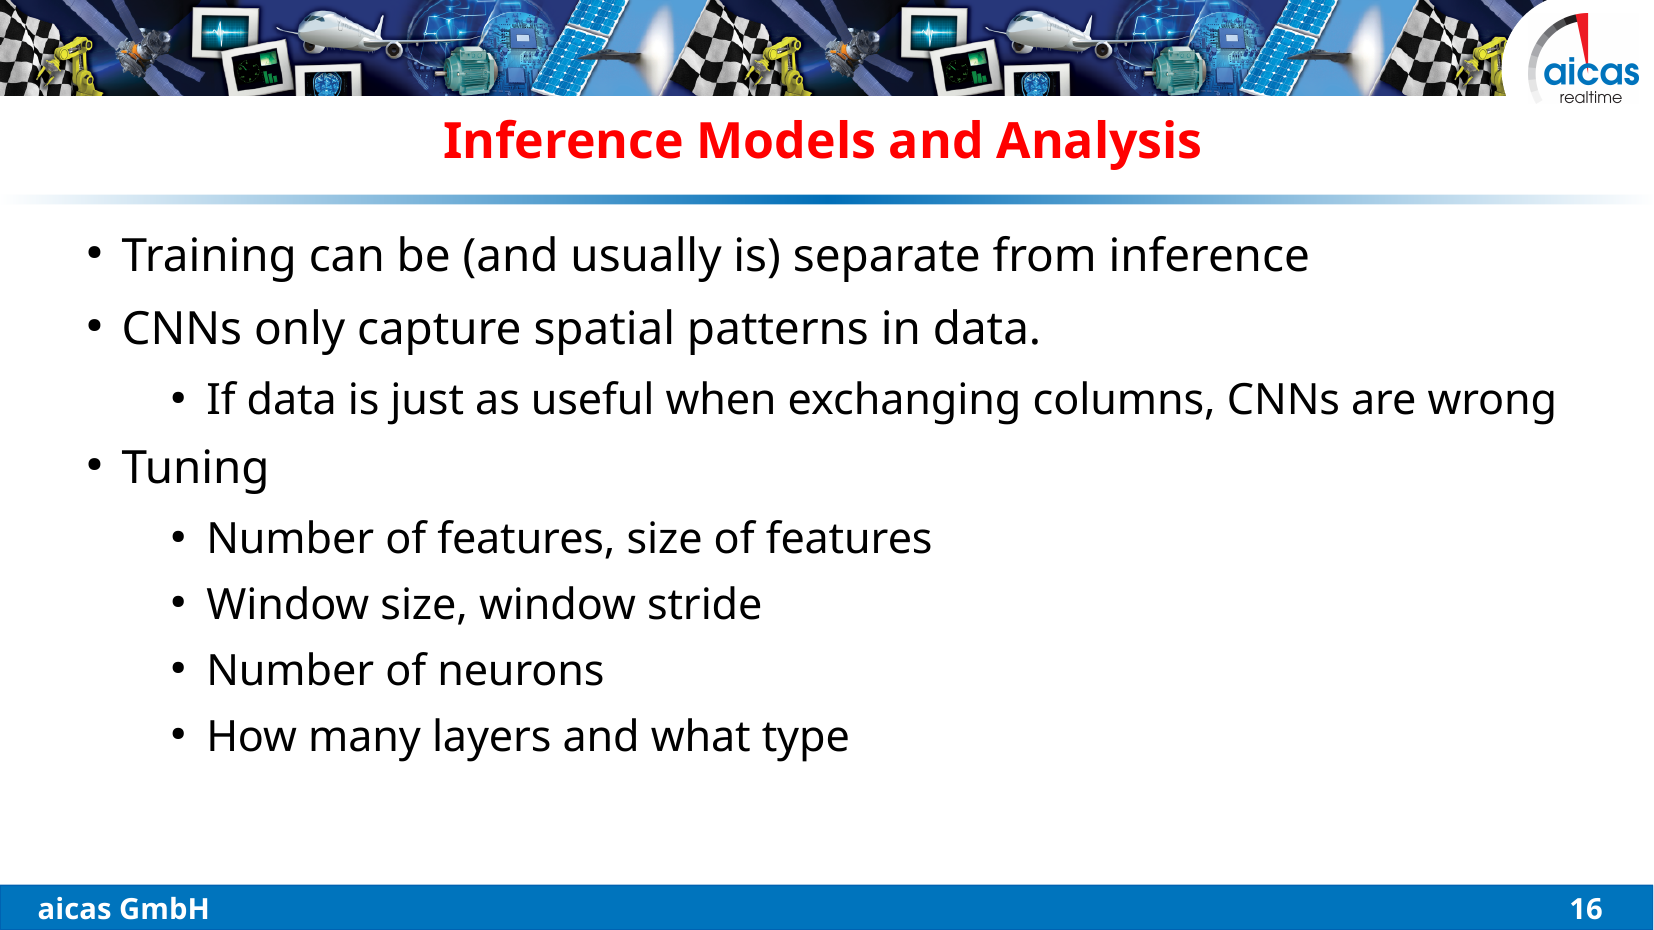

# Inference Models and Analysis
Training can be (and usually is) separate from inference
CNNs only capture spatial patterns in data.
If data is just as useful when exchanging columns, CNNs are wrong
Tuning
Number of features, size of features
Window size, window stride
Number of neurons
How many layers and what type